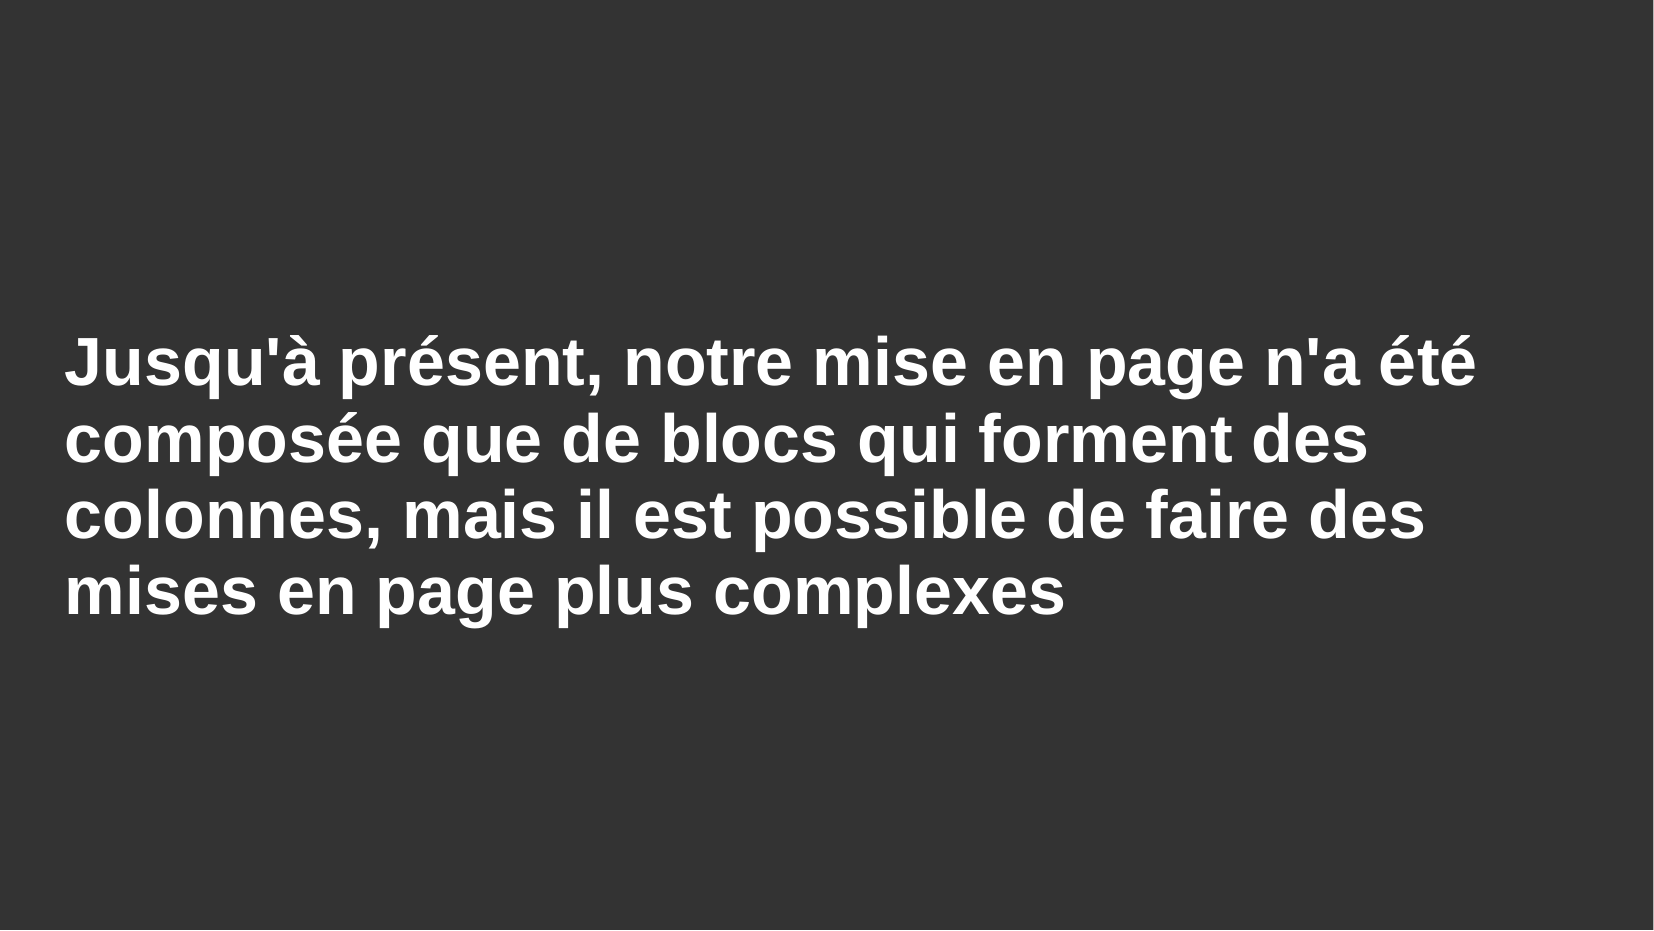

# Jusqu'à présent, notre mise en page n'a été composée que de blocs qui forment des colonnes, mais il est possible de faire des mises en page plus complexes